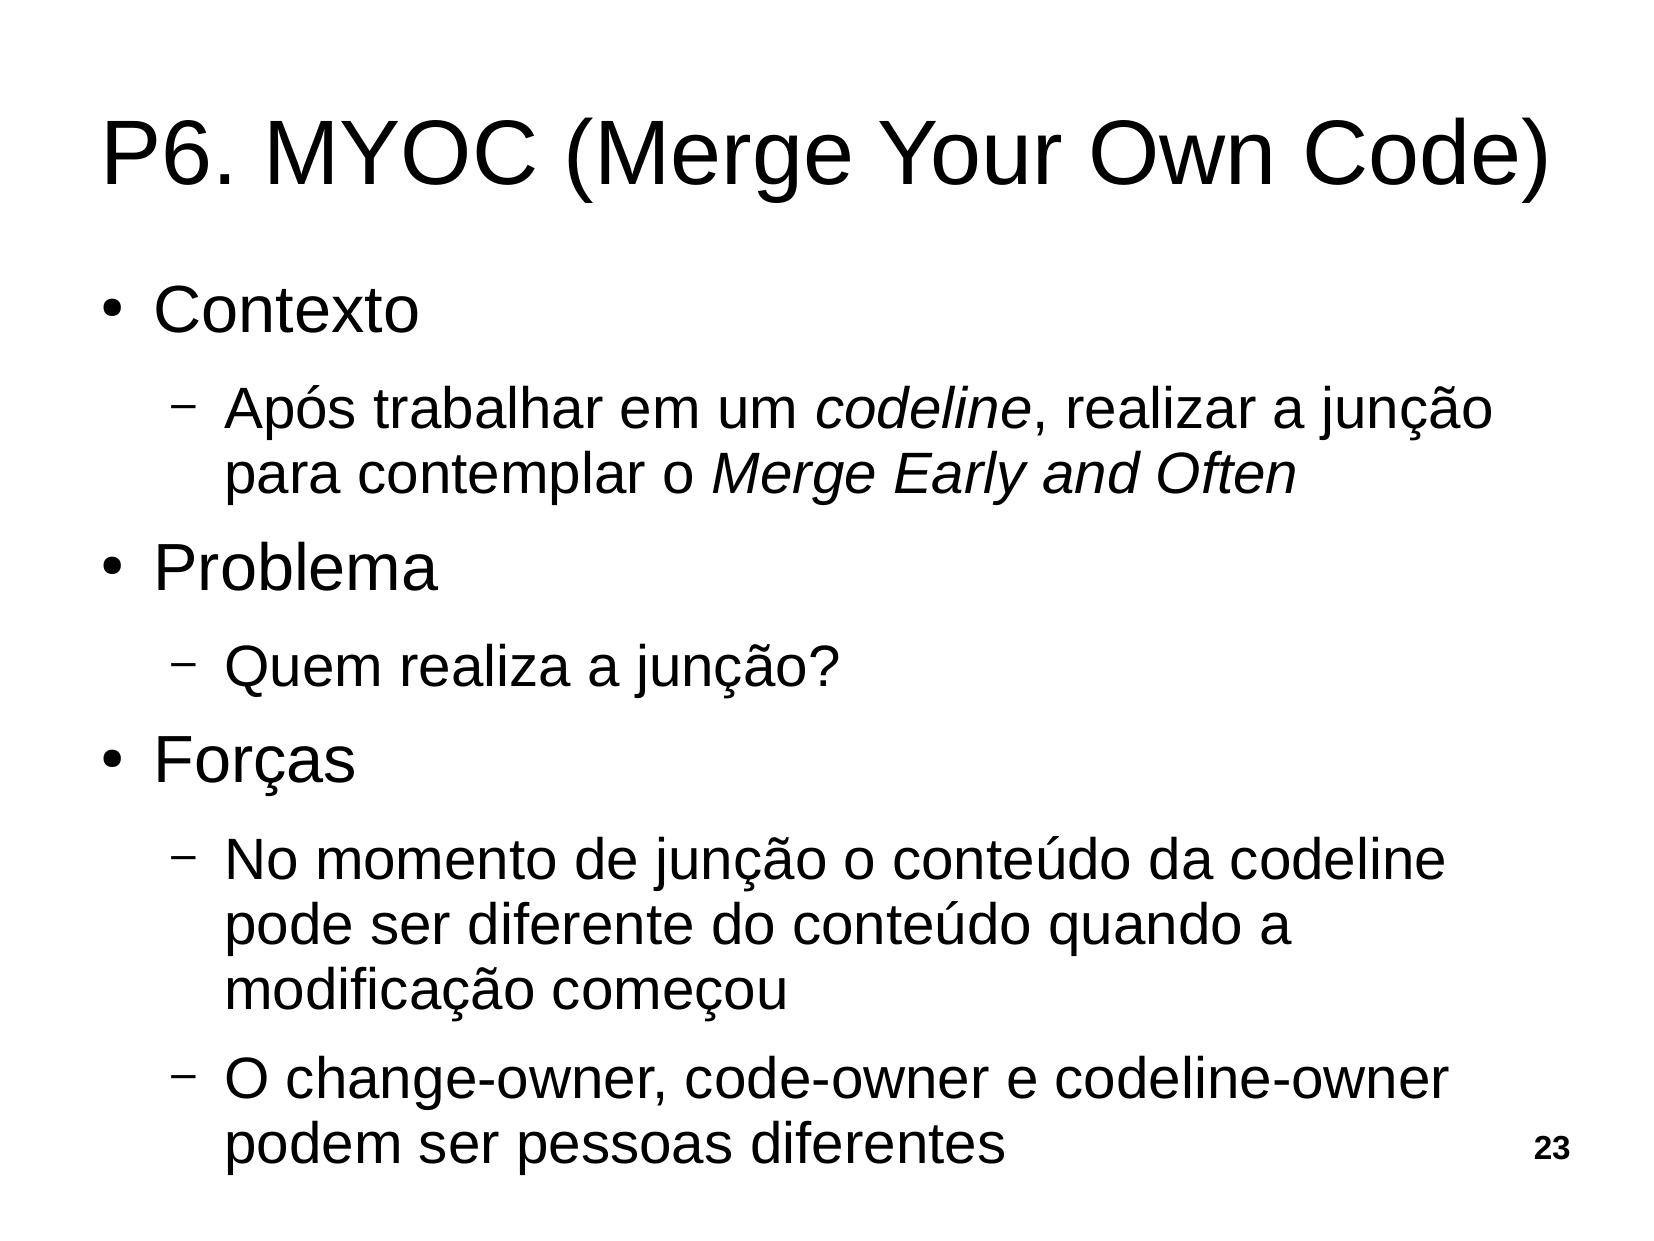

# P6. MYOC (Merge Your Own Code)
Contexto
Após trabalhar em um codeline, realizar a junção para contemplar o Merge Early and Often
Problema
Quem realiza a junção?
Forças
No momento de junção o conteúdo da codeline pode ser diferente do conteúdo quando a modificação começou
O change-owner, code-owner e codeline-owner podem ser pessoas diferentes
23